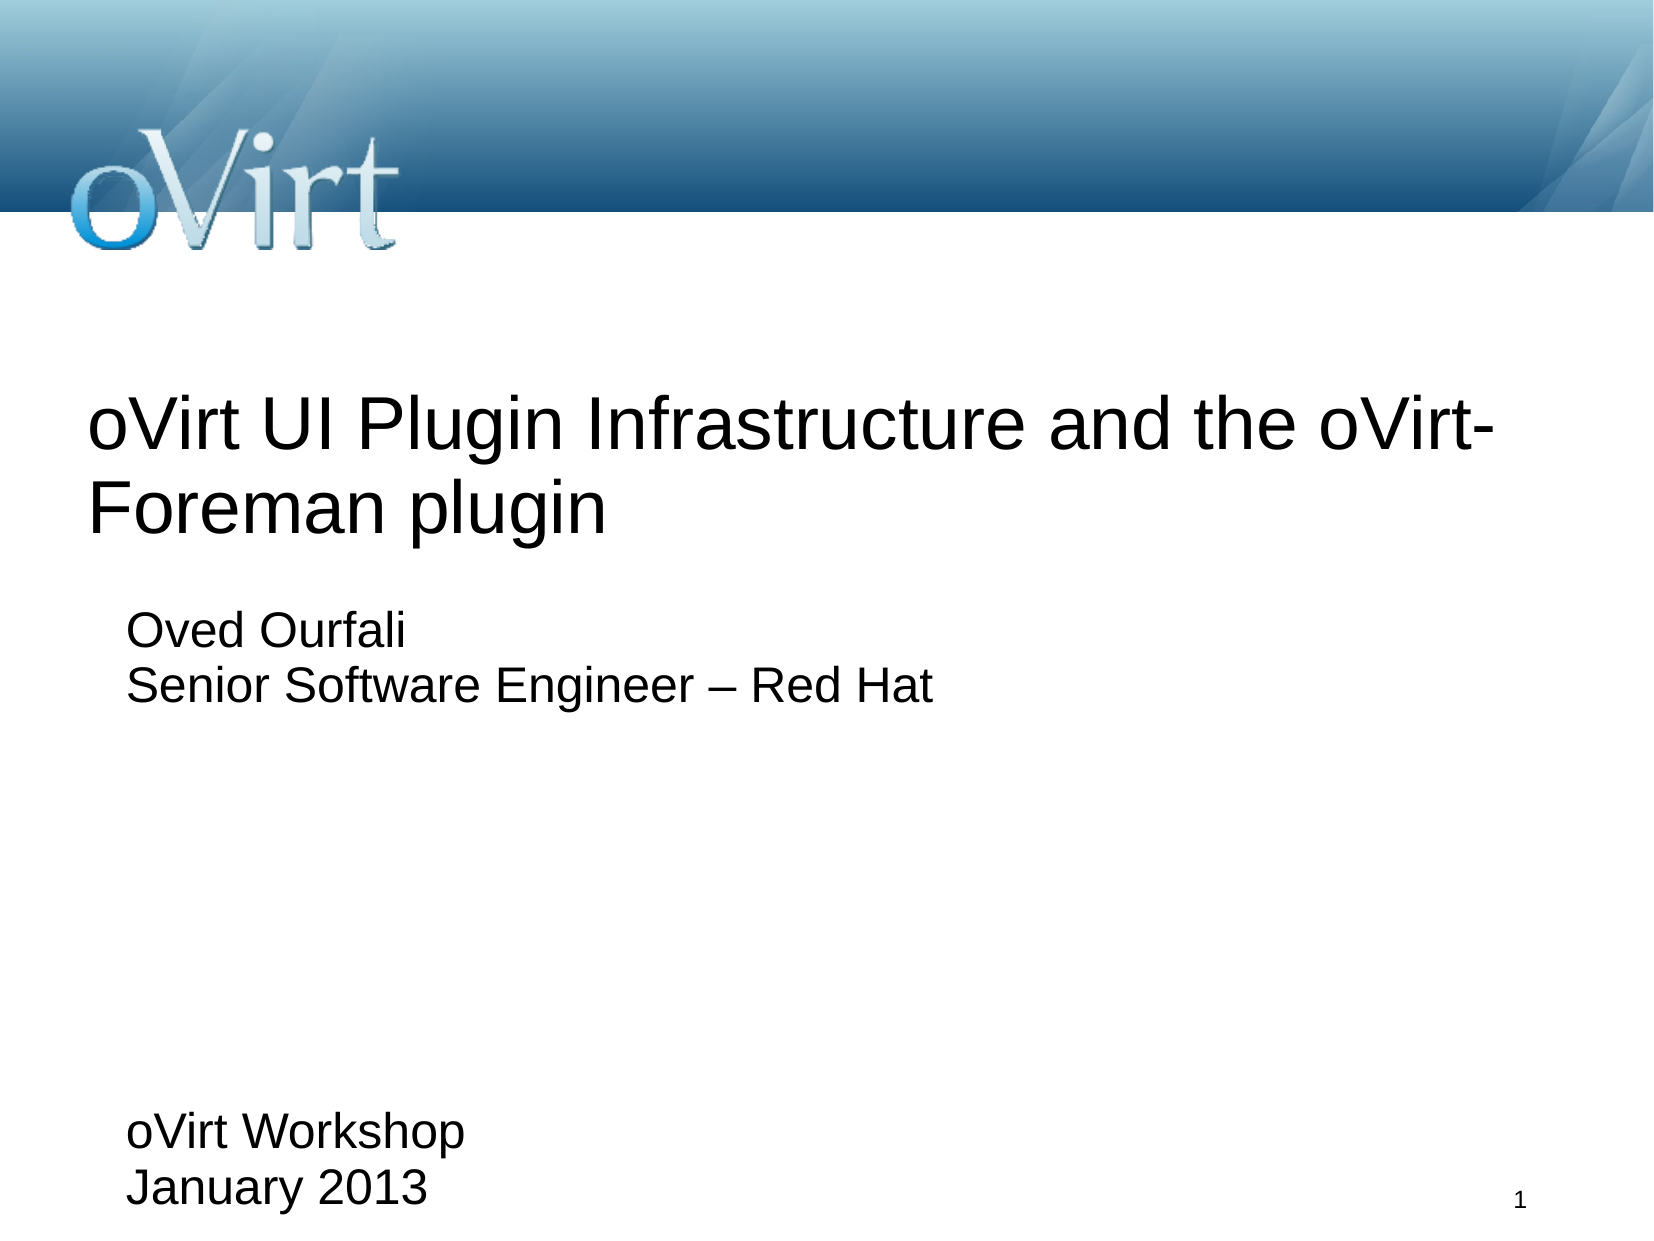

oVirt UI Plugin Infrastructure and the oVirt-Foreman plugin
Oved Ourfali
Senior Software Engineer – Red Hat
oVirt Workshop
January 2013